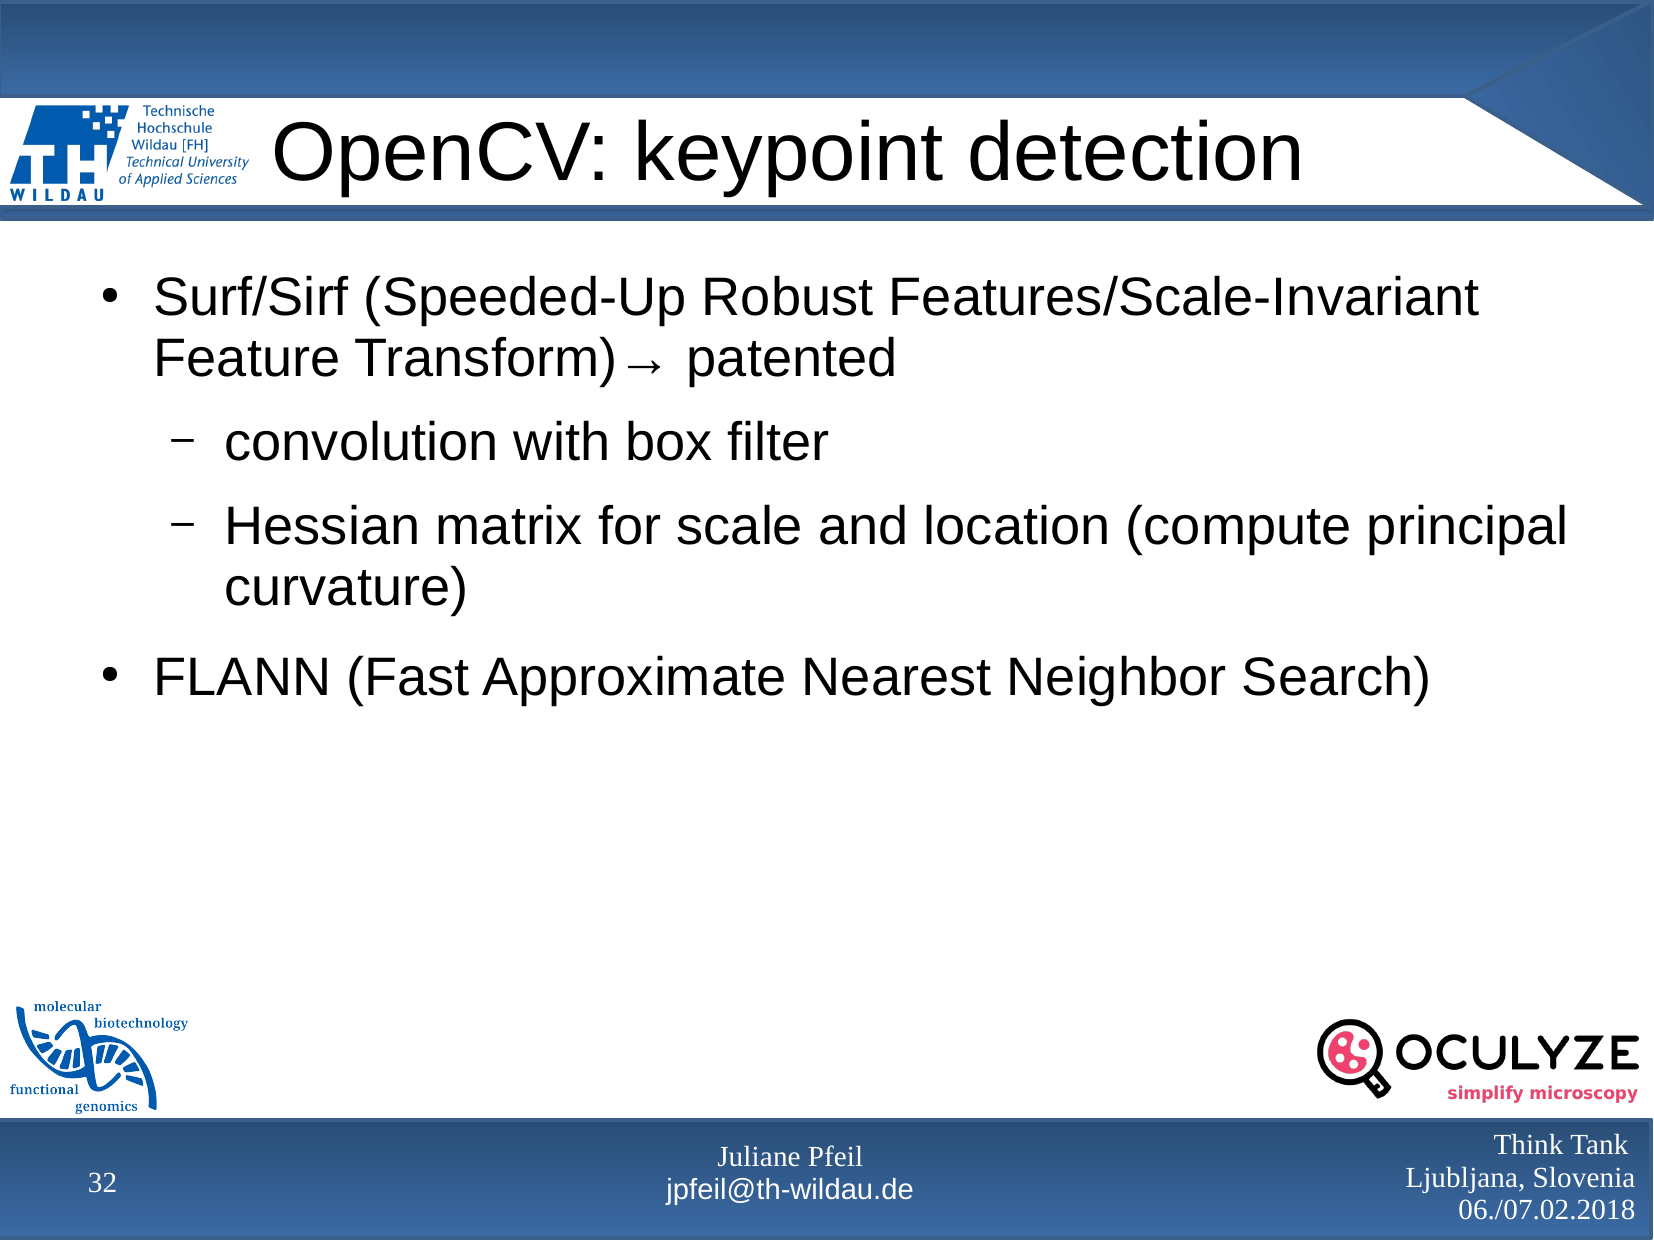

# OpenCV: keypoint detection
Surf/Sirf (Speeded-Up Robust Features/Scale-Invariant Feature Transform)→ patented
convolution with box filter
Hessian matrix for scale and location (compute principal curvature)
FLANN (Fast Approximate Nearest Neighbor Search)